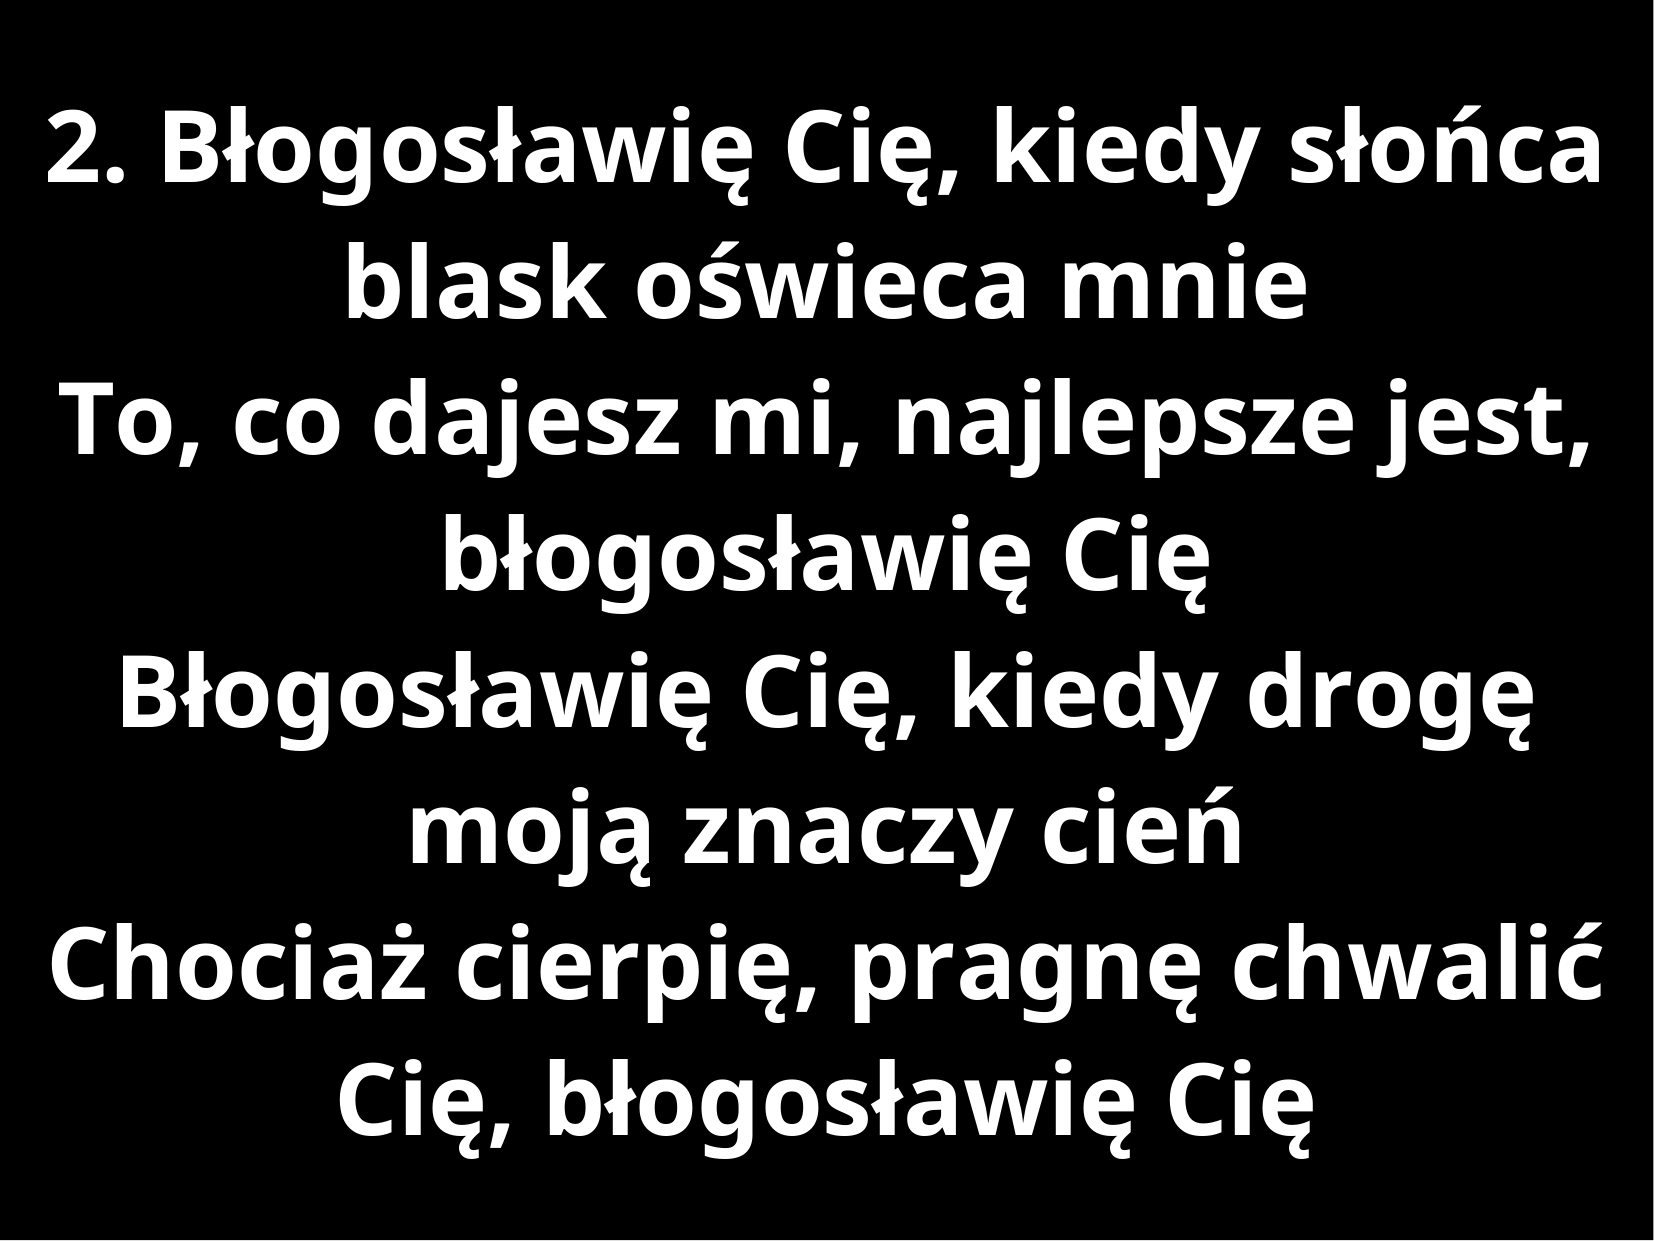

# 2. Błogosławię Cię, kiedy słońca blask oświeca mnie To, co dajesz mi, najlepsze jest, błogosławię Cię Błogosławię Cię, kiedy drogę moją znaczy cień Chociaż cierpię, pragnę chwalić Cię, błogosławię Cię